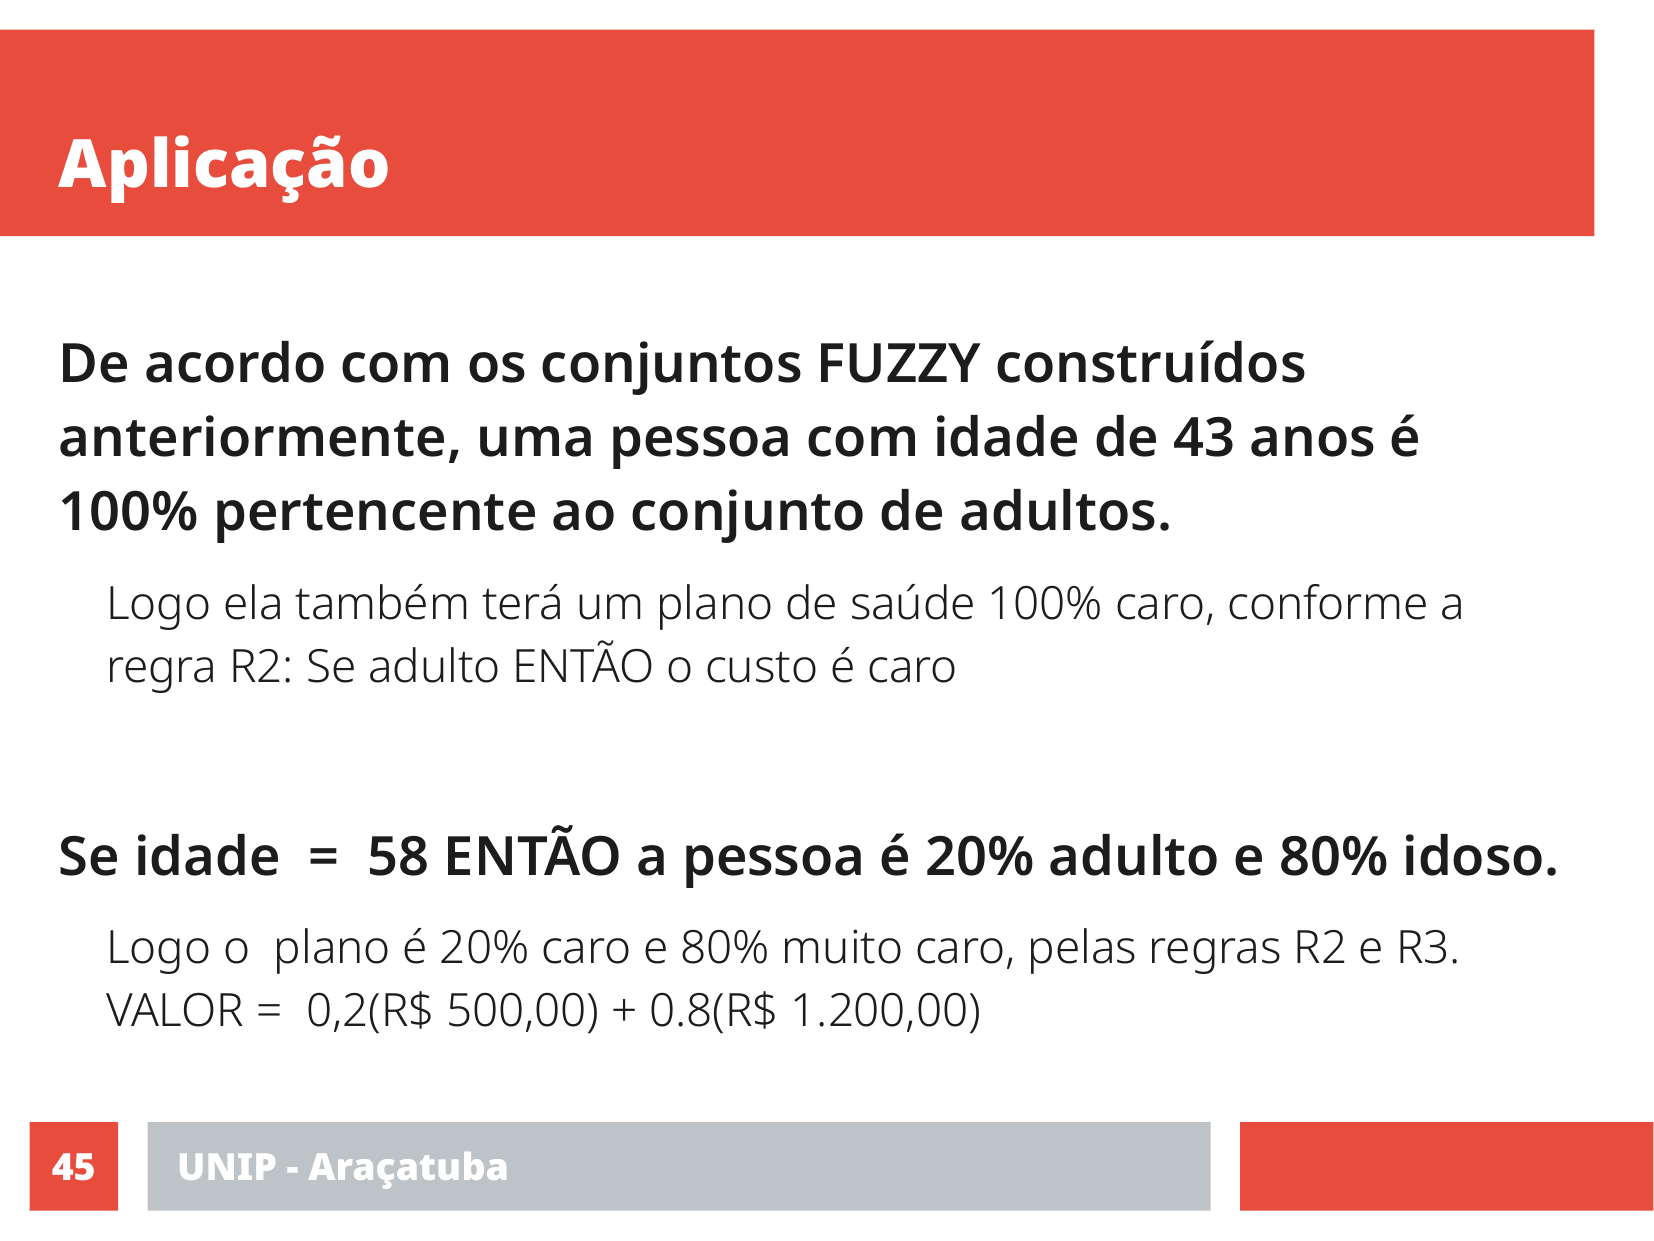

# Aplicação
De acordo com os conjuntos FUZZY construídos anteriormente, uma pessoa com idade de 43 anos é 100% pertencente ao conjunto de adultos.
Logo ela também terá um plano de saúde 100% caro, conforme a regra R2: Se adulto ENTÃO o custo é caro
Se idade = 58 ENTÃO a pessoa é 20% adulto e 80% idoso.
Logo o plano é 20% caro e 80% muito caro, pelas regras R2 e R3. VALOR = 0,2(R$ 500,00) + 0.8(R$ 1.200,00)
45
UNIP - Araçatuba